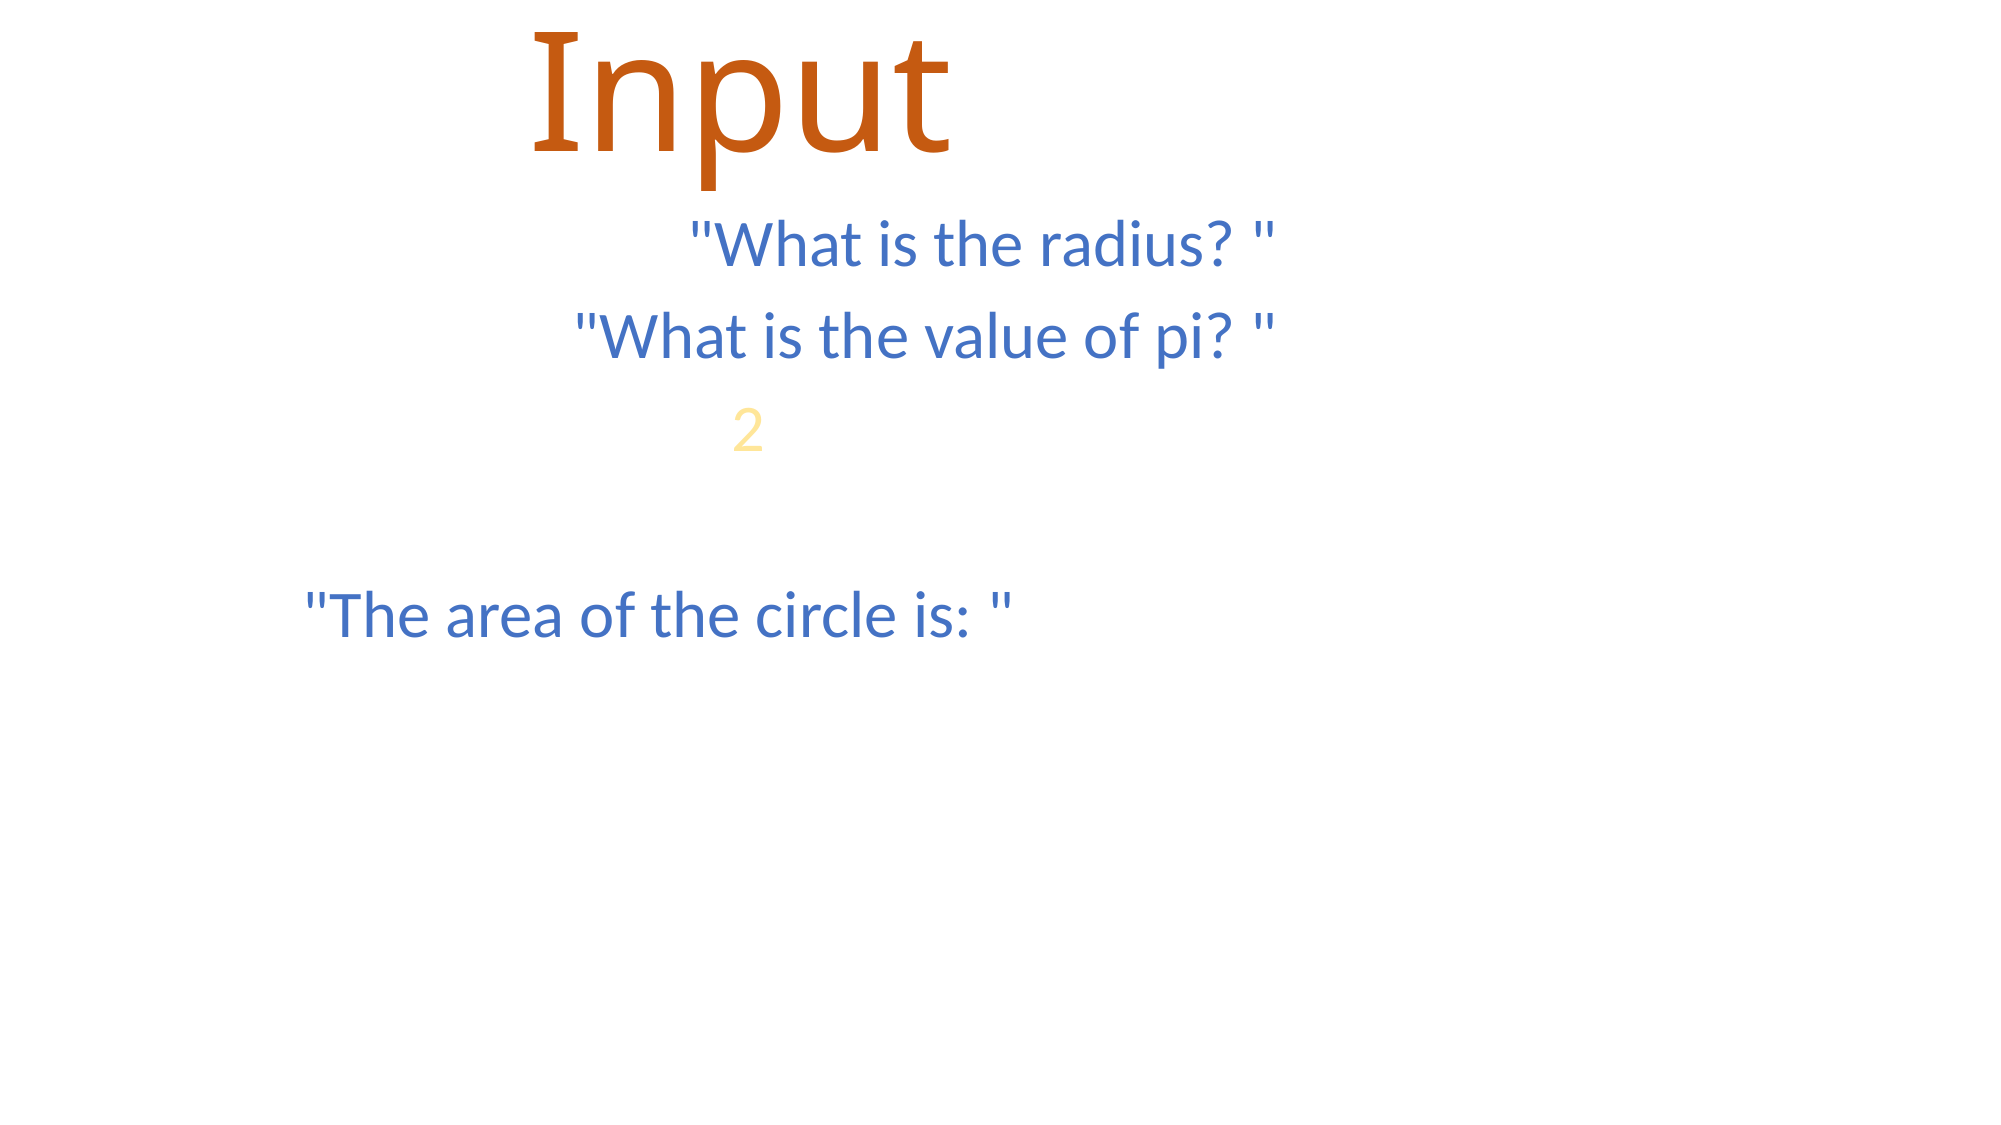

# Input
radius = float(input("What is the radius? "))
pi = float(input("What is the value of pi? "))
area = pi * (radius ** 2)
print("The area of the circle is: " + str(area))